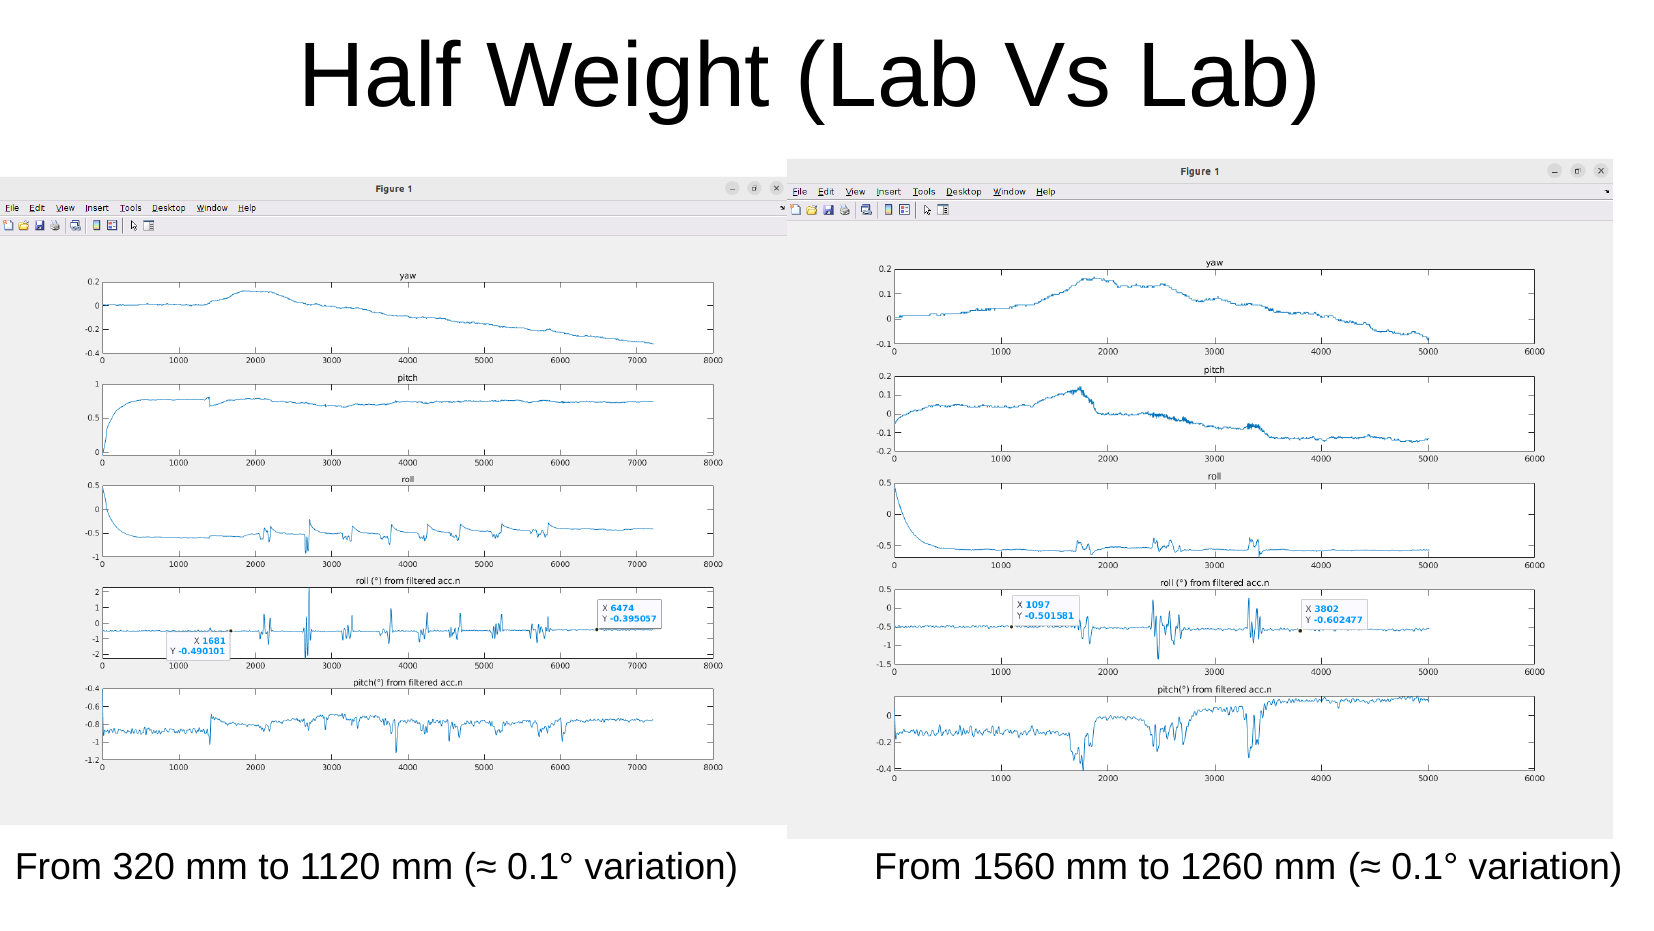

# Half Weight (Lab Vs Lab)
From 320 mm to 1120 mm (≈ 0.1° variation) From 1560 mm to 1260 mm (≈ 0.1° variation)